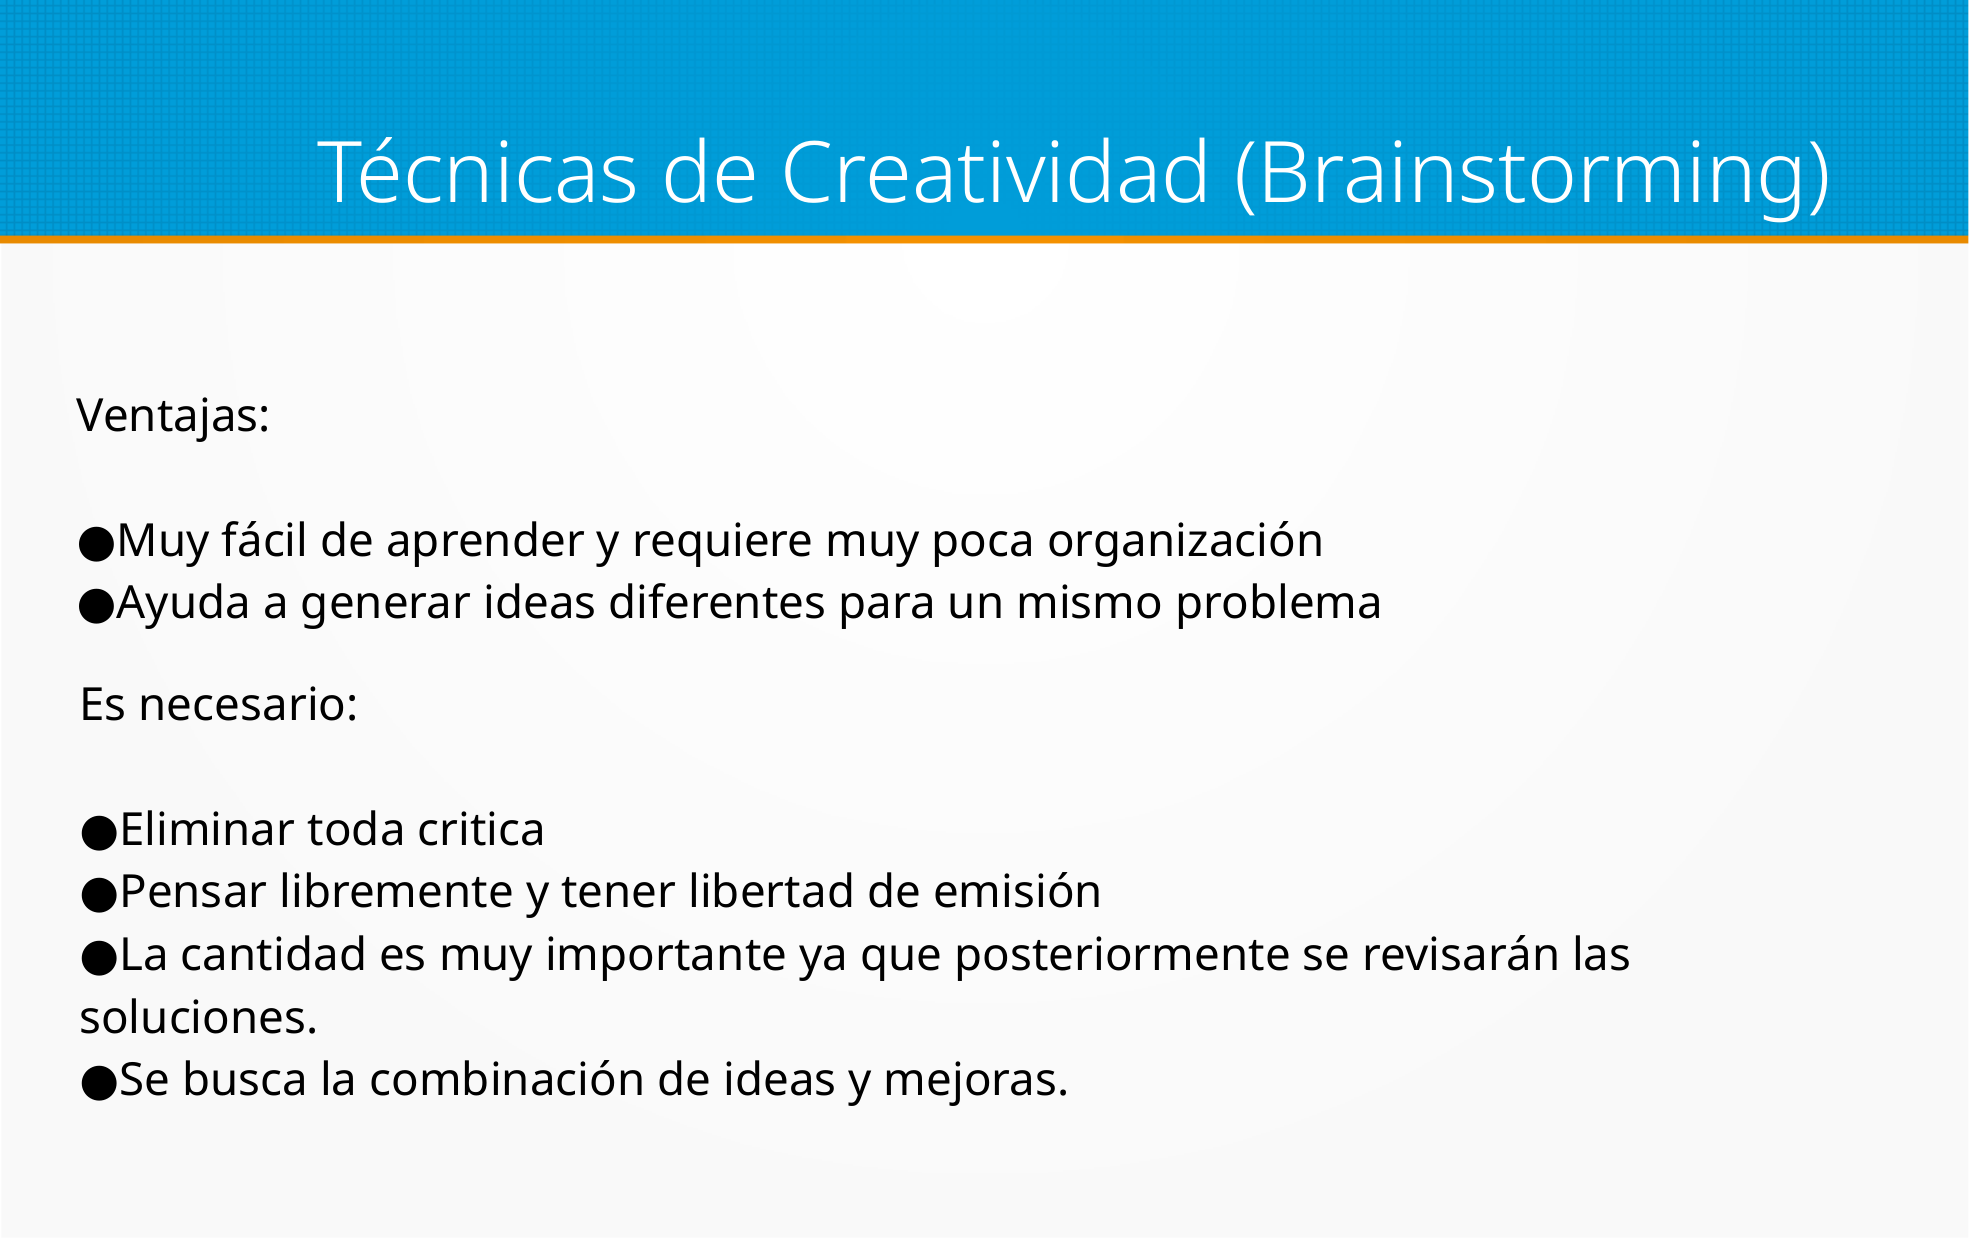

# Técnicas de Creatividad (Brainstorming)
Ventajas:
●Muy fácil de aprender y requiere muy poca organización
●Ayuda a generar ideas diferentes para un mismo problema
Es necesario:
●Eliminar toda critica
●Pensar libremente y tener libertad de emisión
●La cantidad es muy importante ya que posteriormente se revisarán las soluciones.
●Se busca la combinación de ideas y mejoras.